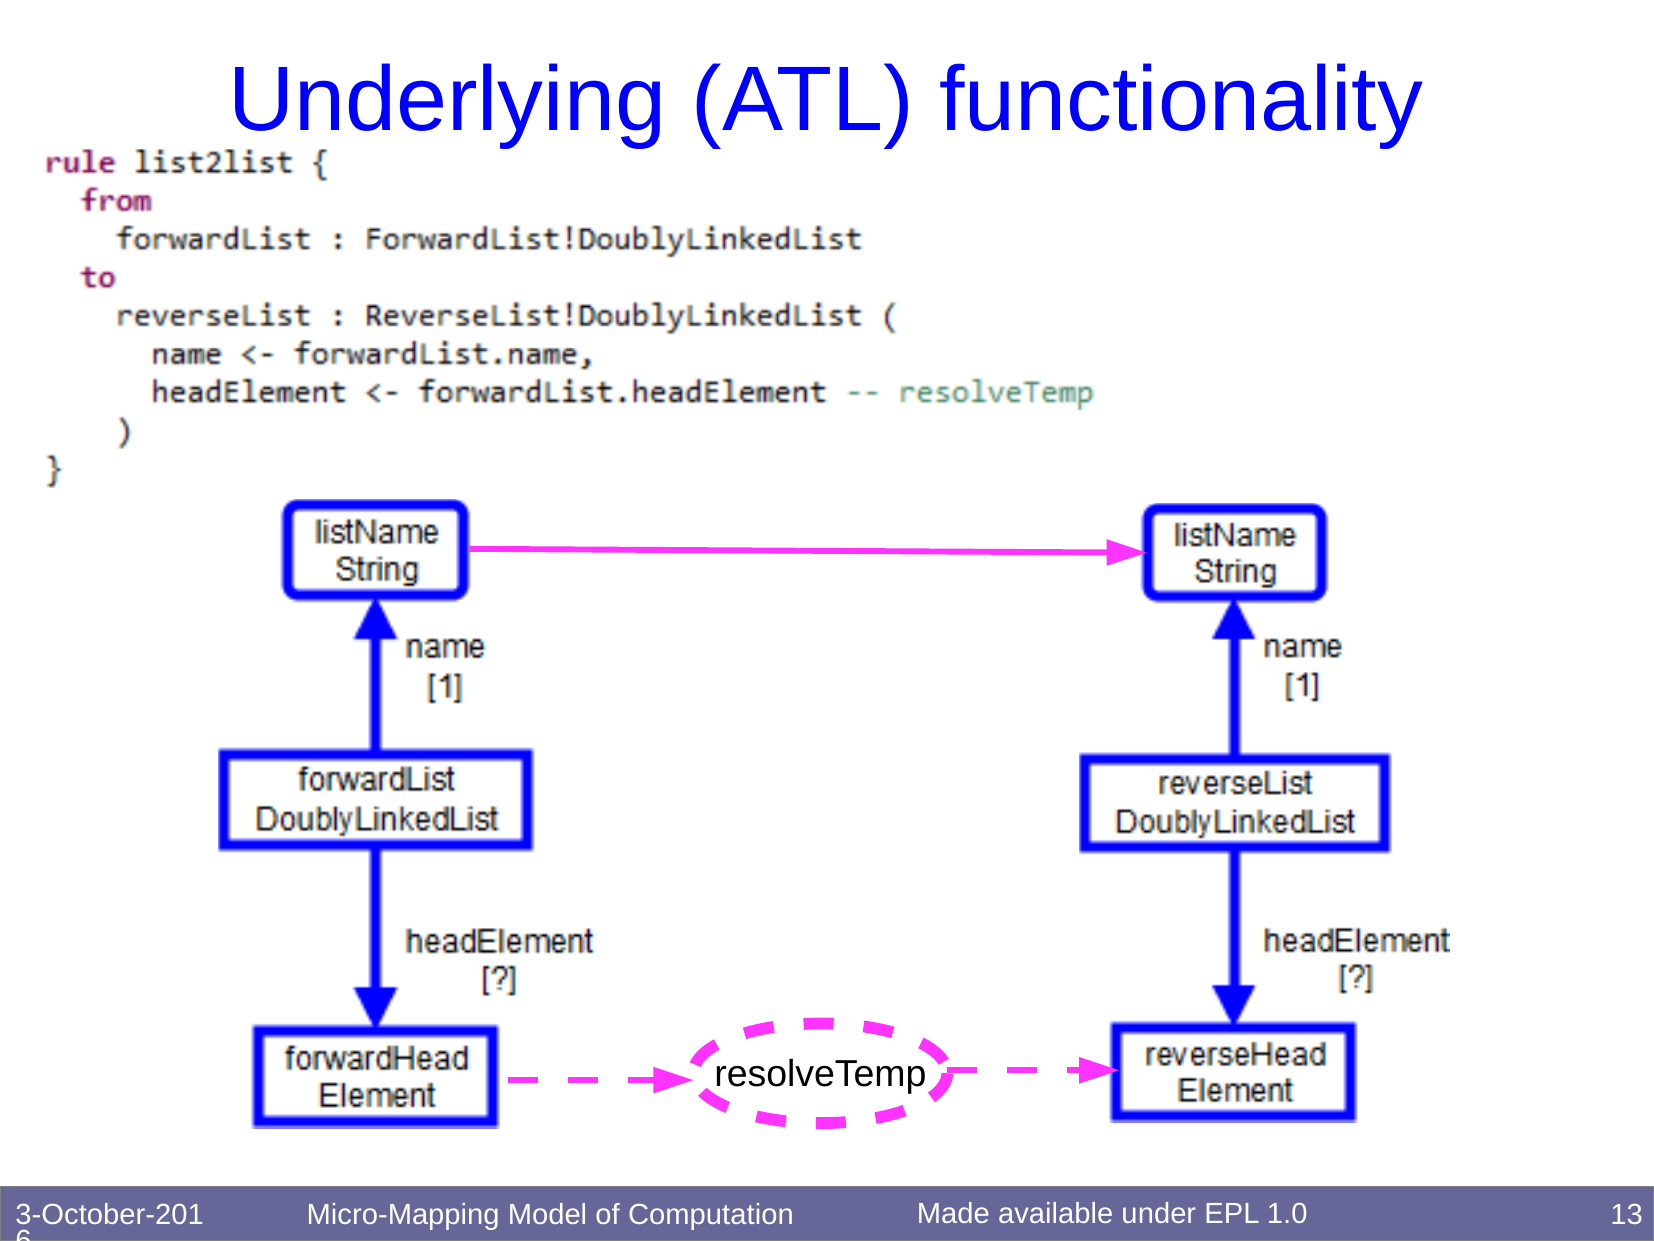

# Underlying (ATL) functionality
resolveTemp
3-October-2016
Micro-Mapping Model of Computation
13